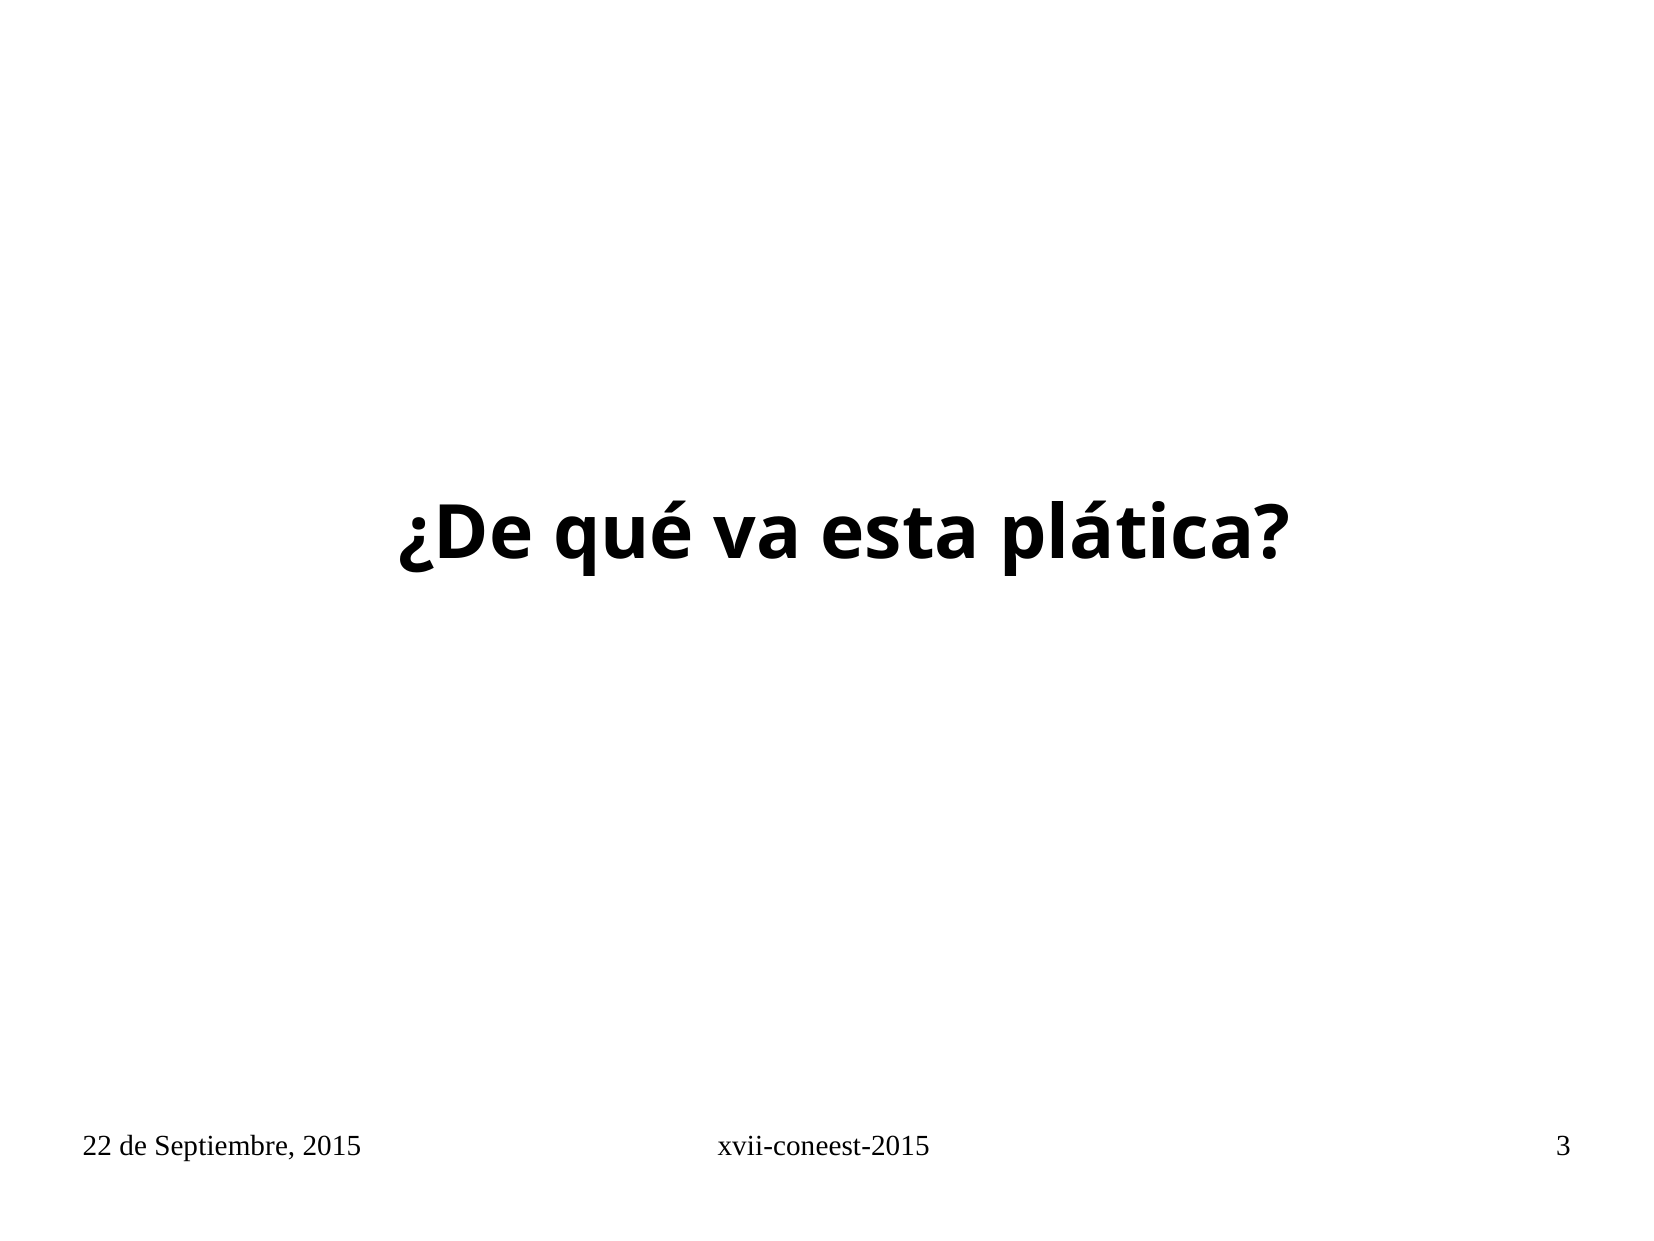

# ¿De qué va esta plática?
22 de Septiembre, 2015
xvii-coneest-2015
3